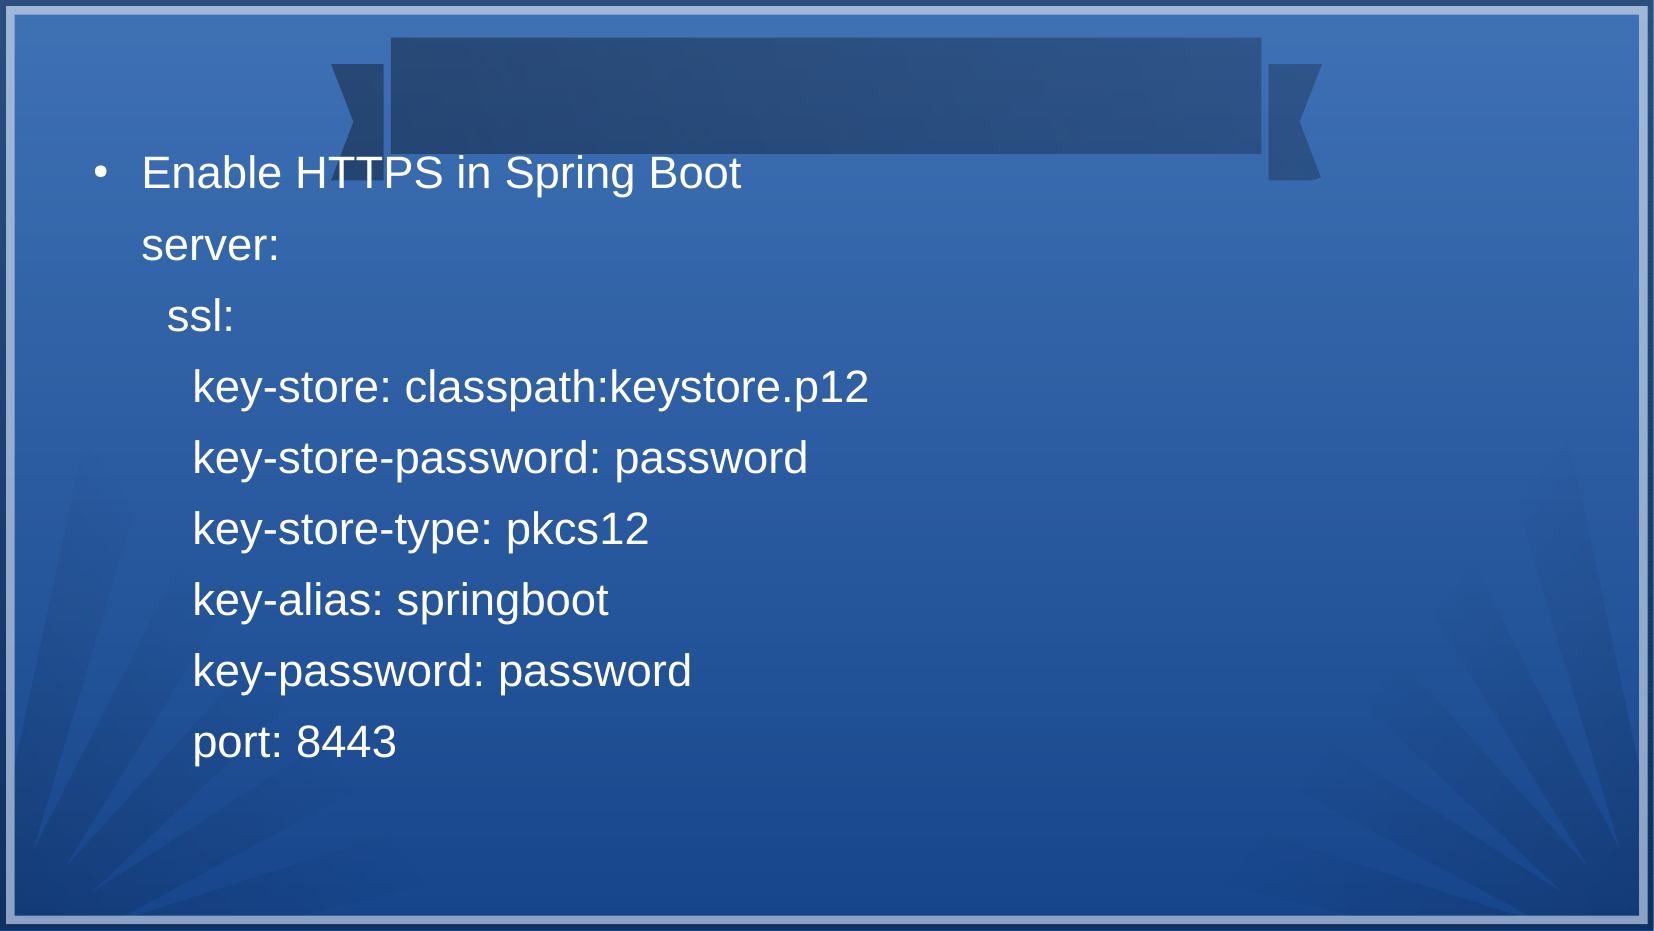

# Enable HTTPS in Spring Boot
server:
 ssl:
 key-store: classpath:keystore.p12
 key-store-password: password
 key-store-type: pkcs12
 key-alias: springboot
 key-password: password
 port: 8443